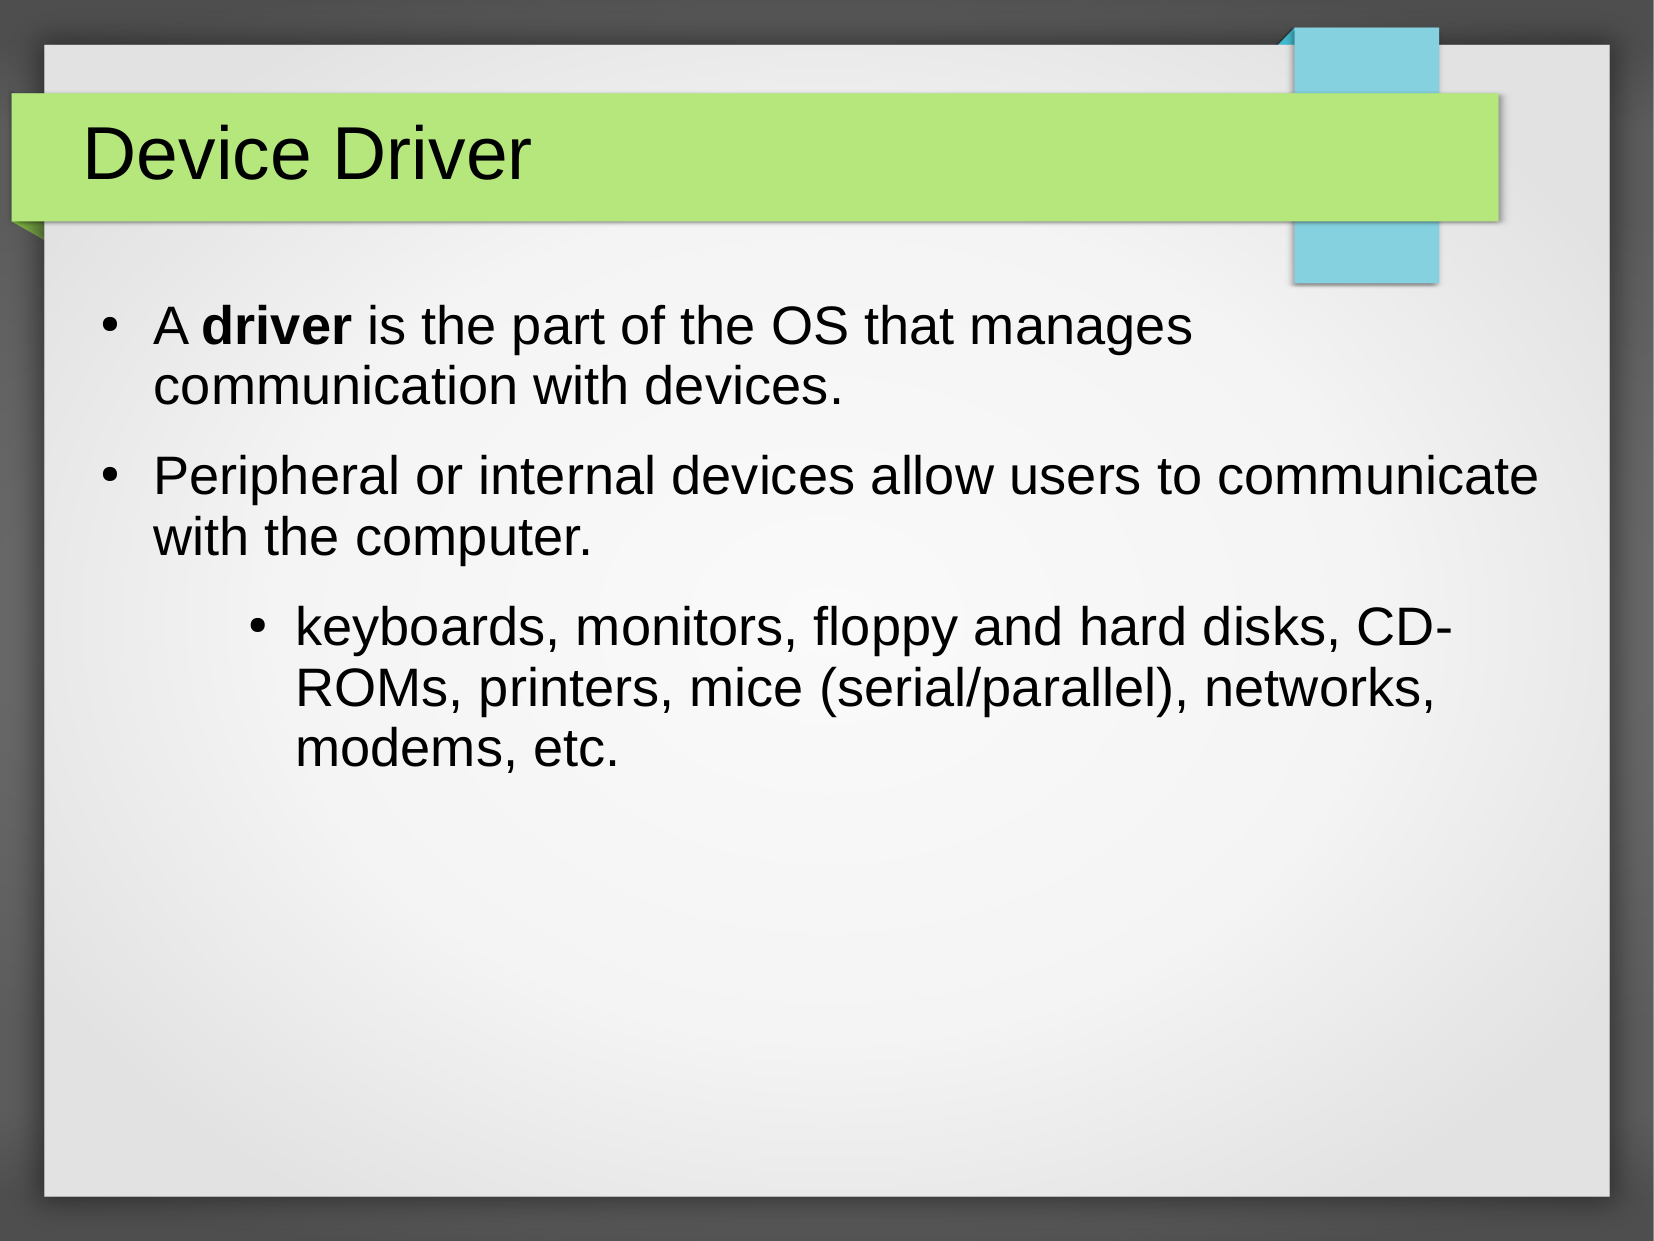

# Device Driver
A driver is the part of the OS that manages communication with devices.
Peripheral or internal devices allow users to communicate with the computer.
keyboards, monitors, floppy and hard disks, CD-ROMs, printers, mice (serial/parallel), networks, modems, etc.